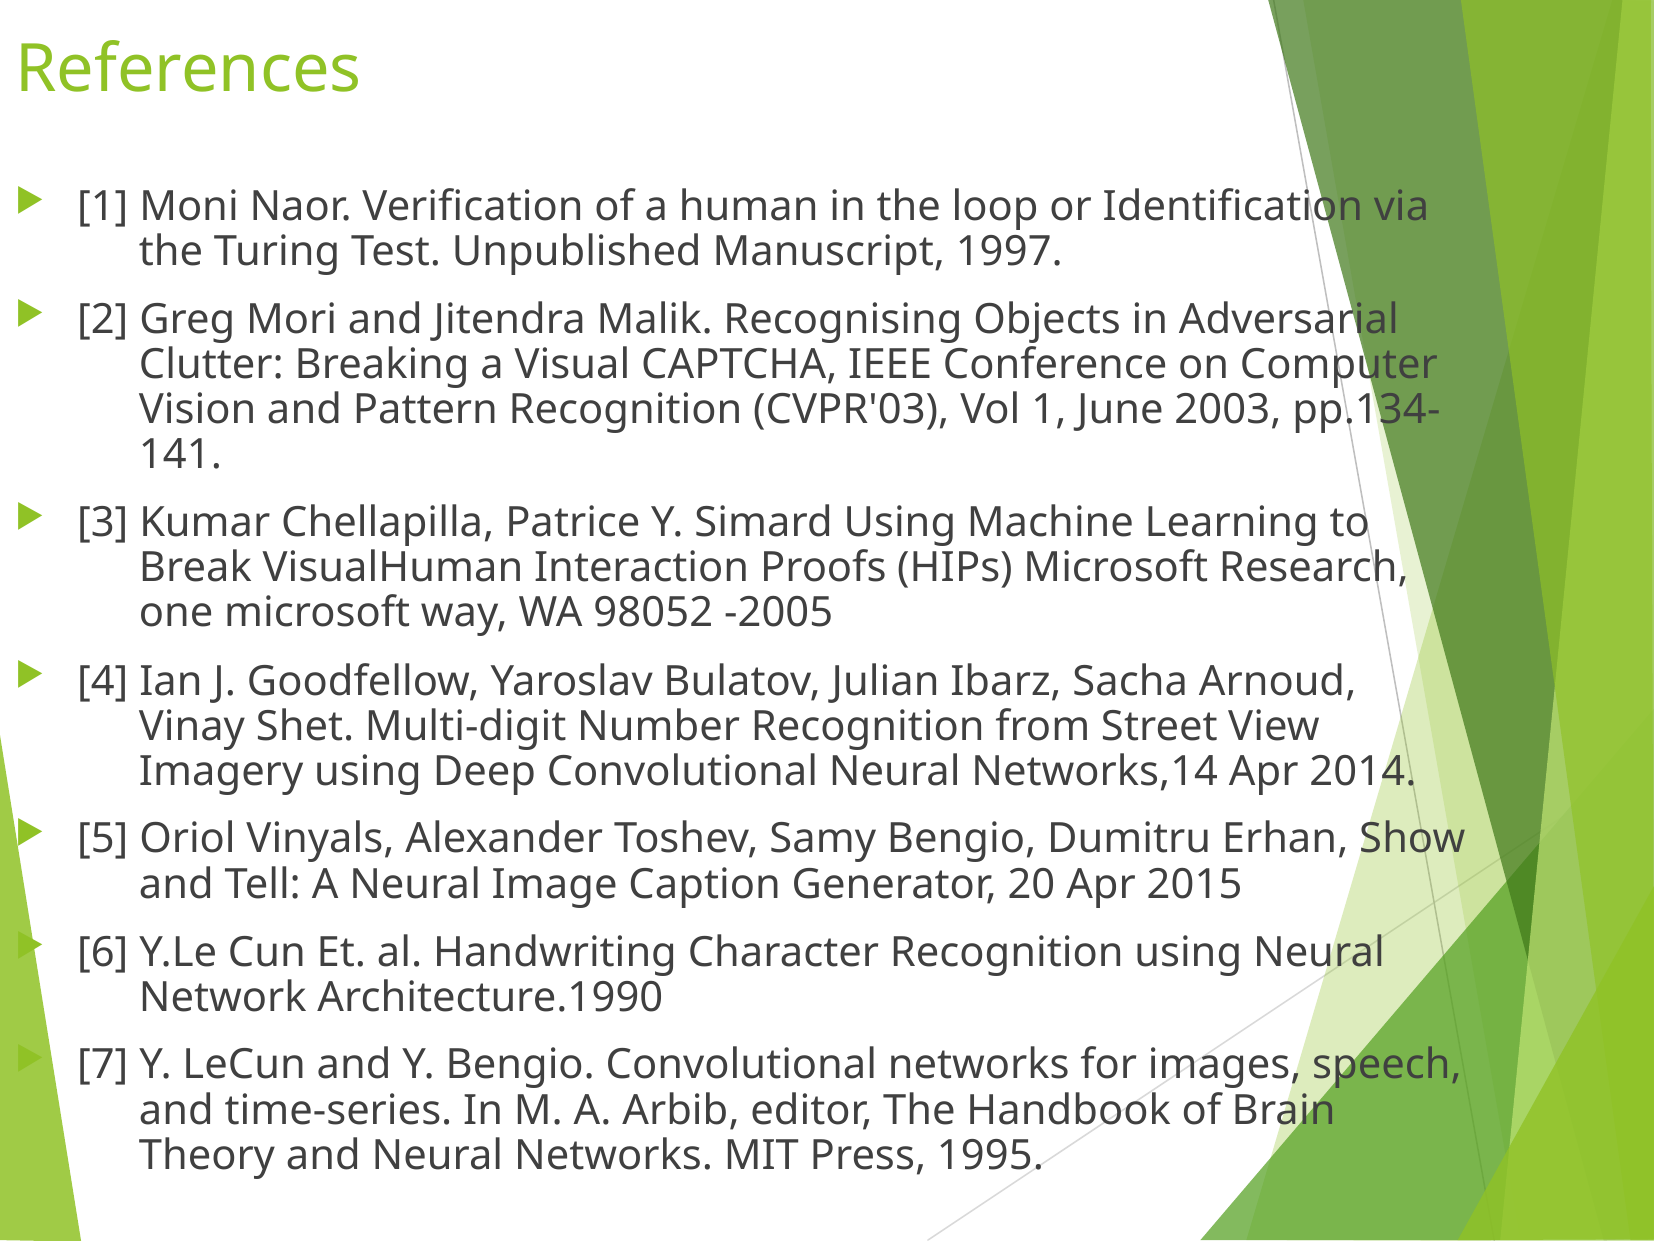

# References
[1] Moni Naor. Verification of a human in the loop or Identification via the Turing Test. Unpublished Manuscript, 1997.
[2] Greg Mori and Jitendra Malik. Recognising Objects in Adversarial Clutter: Breaking a Visual CAPTCHA, IEEE Conference on Computer Vision and Pattern Recognition (CVPR'03), Vol 1, June 2003, pp.134-141.
[3] Kumar Chellapilla, Patrice Y. Simard Using Machine Learning to Break VisualHuman Interaction Proofs (HIPs) Microsoft Research, one microsoft way, WA 98052 -2005
[4] Ian J. Goodfellow, Yaroslav Bulatov, Julian Ibarz, Sacha Arnoud, Vinay Shet. Multi-digit Number Recognition from Street View Imagery using Deep Convolutional Neural Networks,14 Apr 2014.
[5] Oriol Vinyals, Alexander Toshev, Samy Bengio, Dumitru Erhan, Show and Tell: A Neural Image Caption Generator, 20 Apr 2015
[6] Y.Le Cun Et. al. Handwriting Character Recognition using Neural Network Architecture.1990
[7] Y. LeCun and Y. Bengio. Convolutional networks for images, speech, and time-series. In M. A. Arbib, editor, The Handbook of Brain Theory and Neural Networks. MIT Press, 1995.